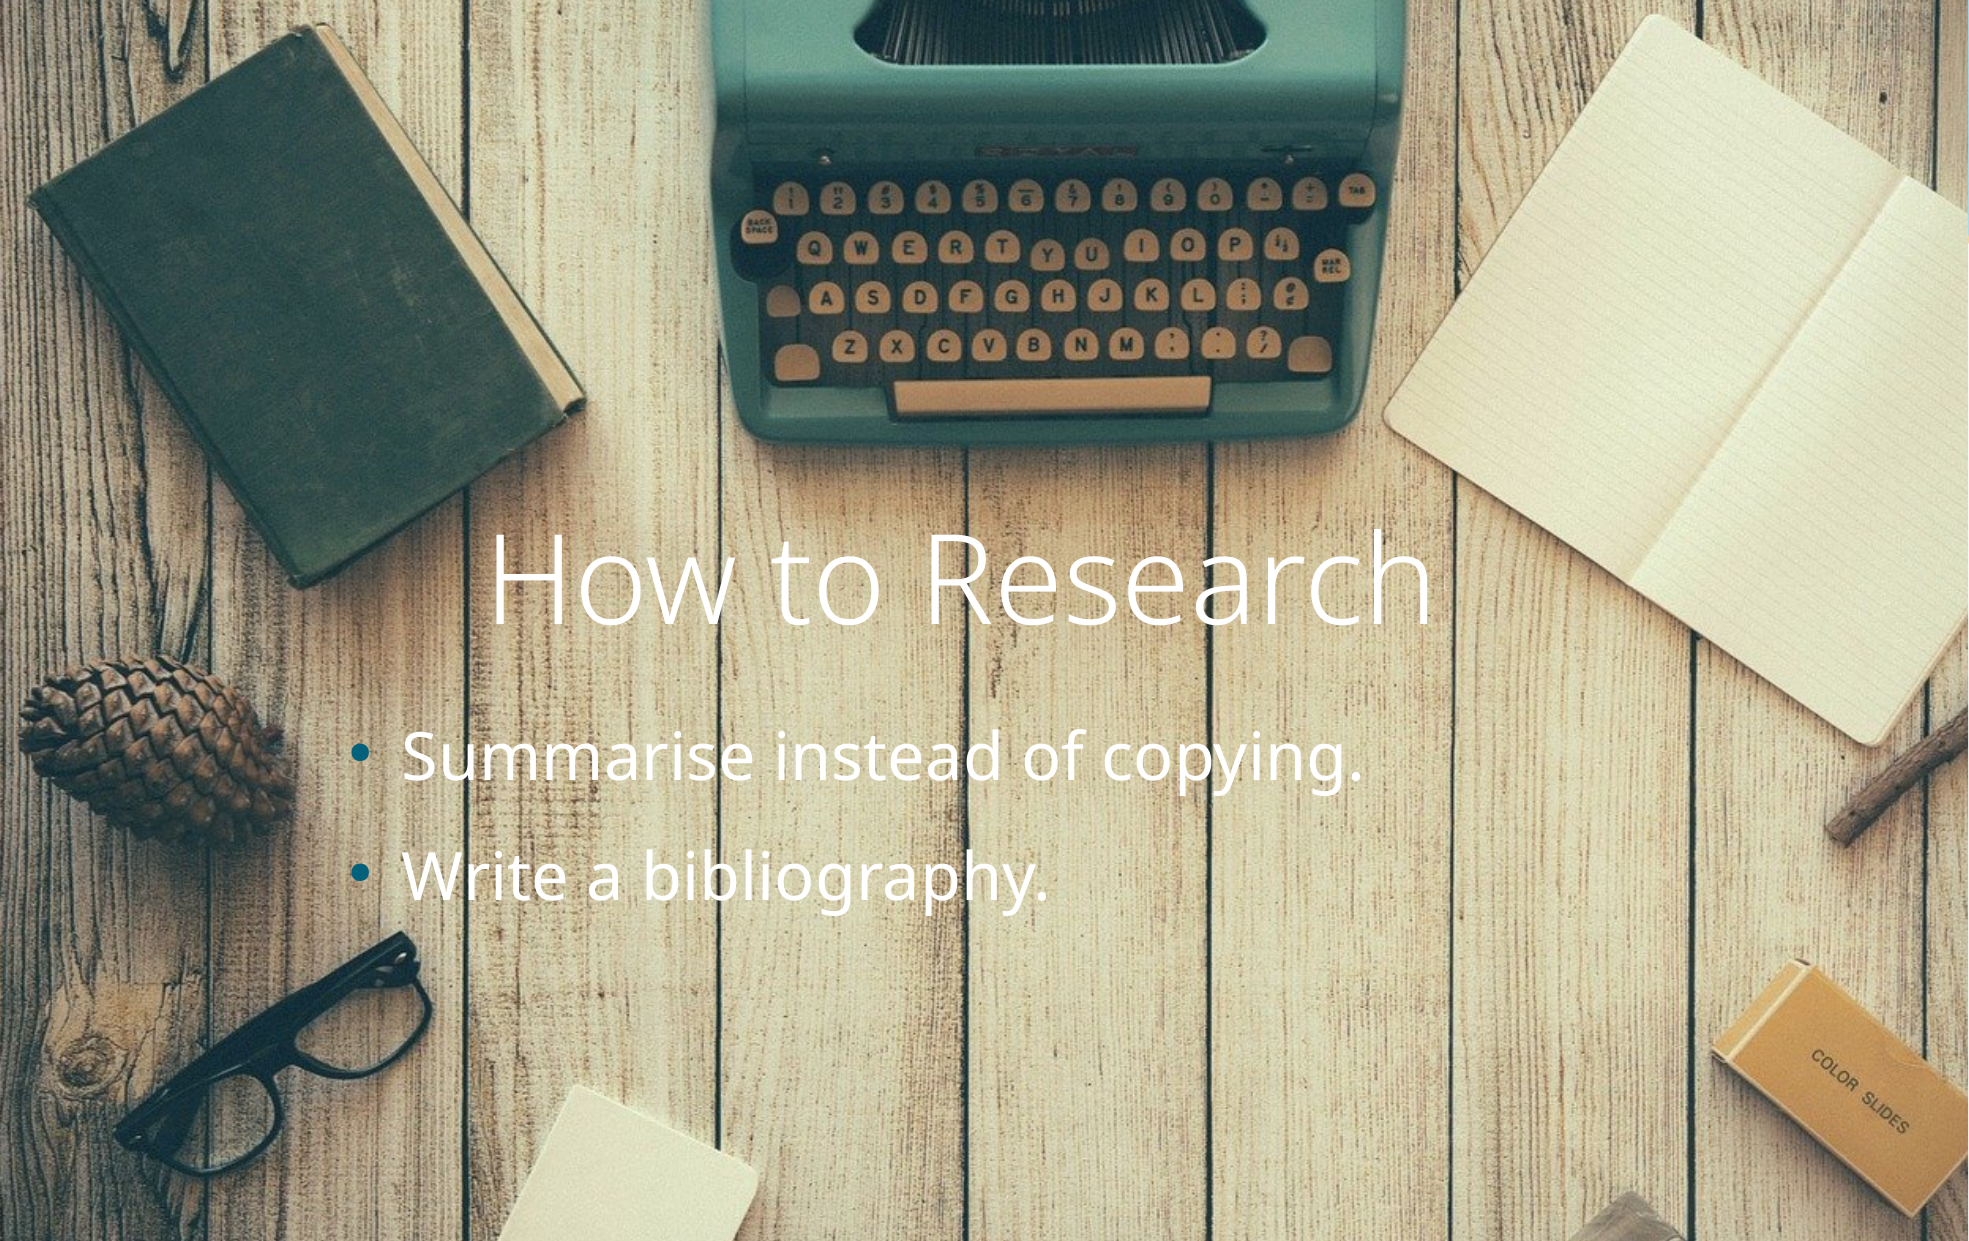

# How to Research
Summarise instead of copying.
Write a bibliography.